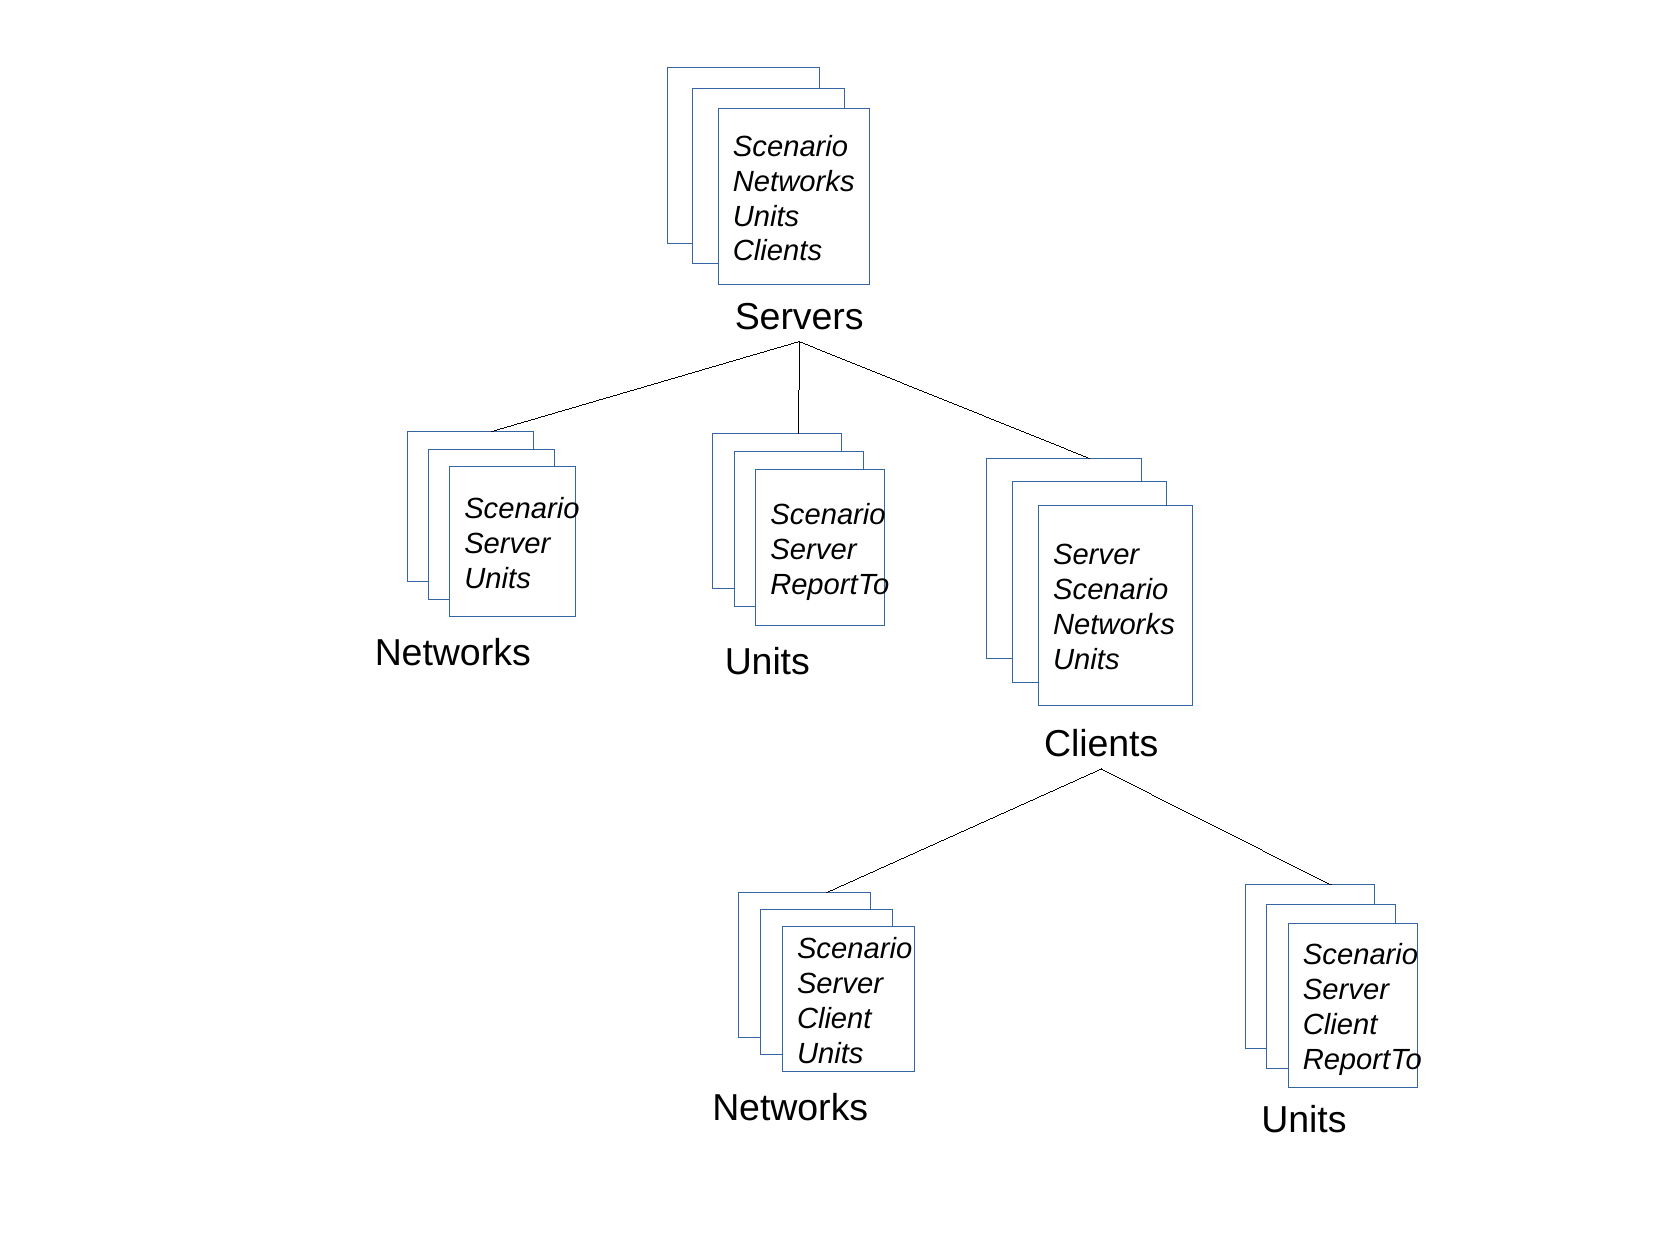

Scenario
Networks
Units
Clients
Servers
Scenario
Server
Units
Scenario
Server
ReportTo
Server
Scenario
Networks
Units
Networks
Units
Clients
Scenario
Server
Client
ReportTo
Scenario
Server
Client
Units
Networks
Units